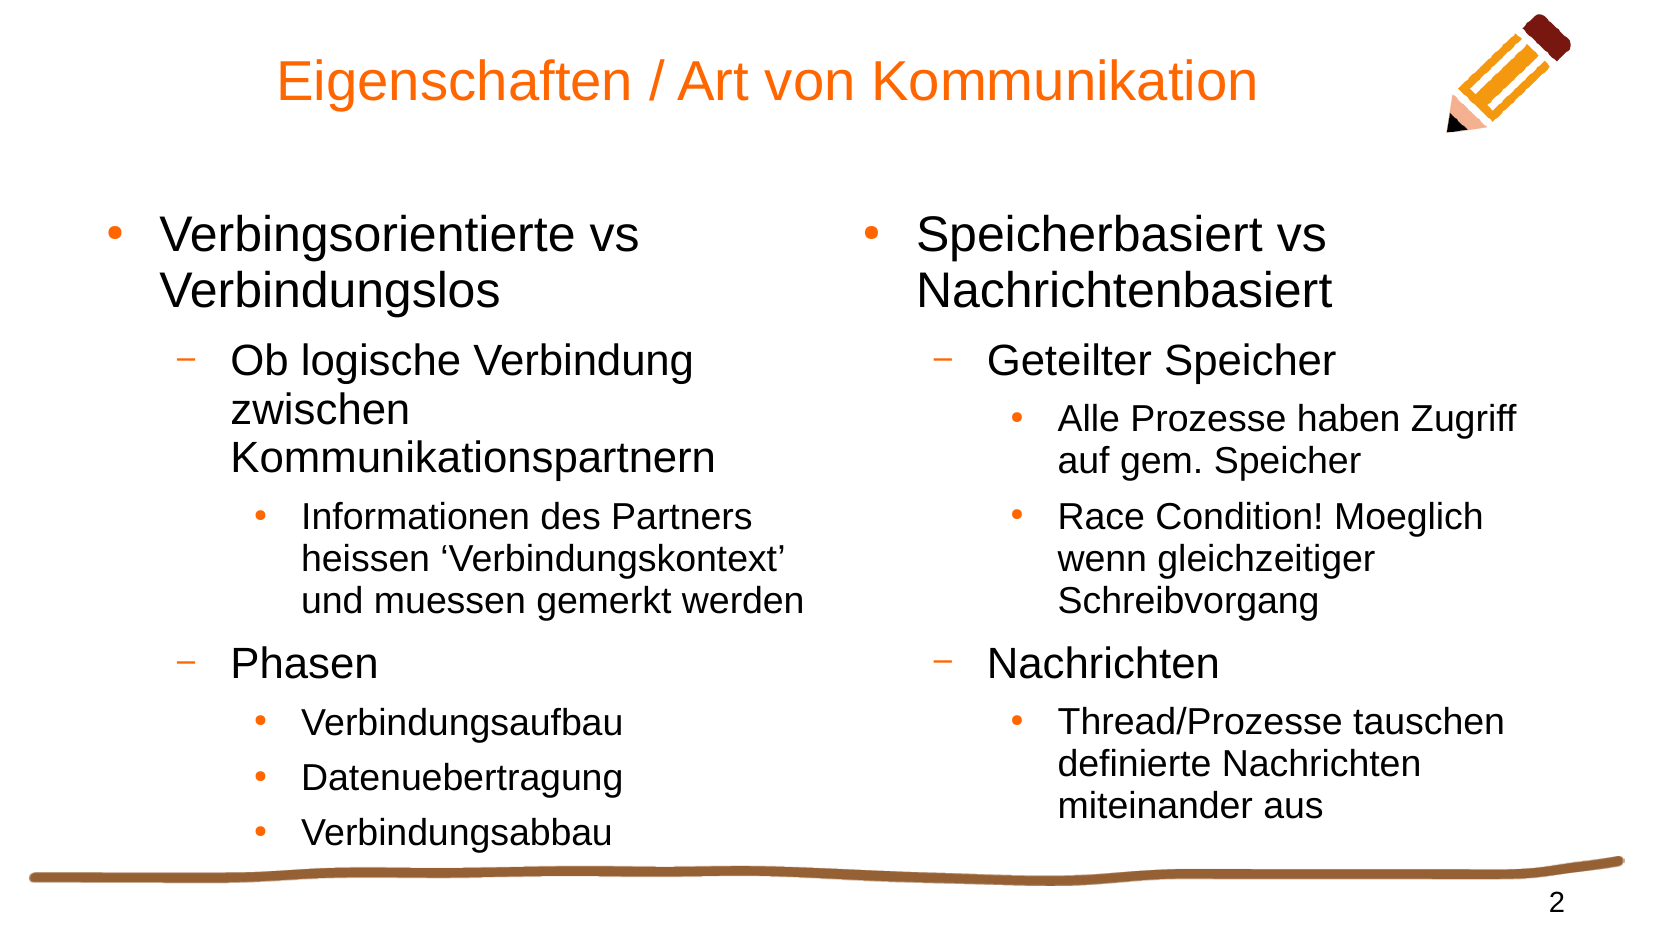

# Eigenschaften / Art von Kommunikation
Verbingsorientierte vs Verbindungslos
Ob logische Verbindung zwischen Kommunikationspartnern
Informationen des Partners heissen ‘Verbindungskontext’ und muessen gemerkt werden
Phasen
Verbindungsaufbau
Datenuebertragung
Verbindungsabbau
Speicherbasiert vs Nachrichtenbasiert
Geteilter Speicher
Alle Prozesse haben Zugriff auf gem. Speicher
Race Condition! Moeglich wenn gleichzeitiger Schreibvorgang
Nachrichten
Thread/Prozesse tauschen definierte Nachrichten miteinander aus
2